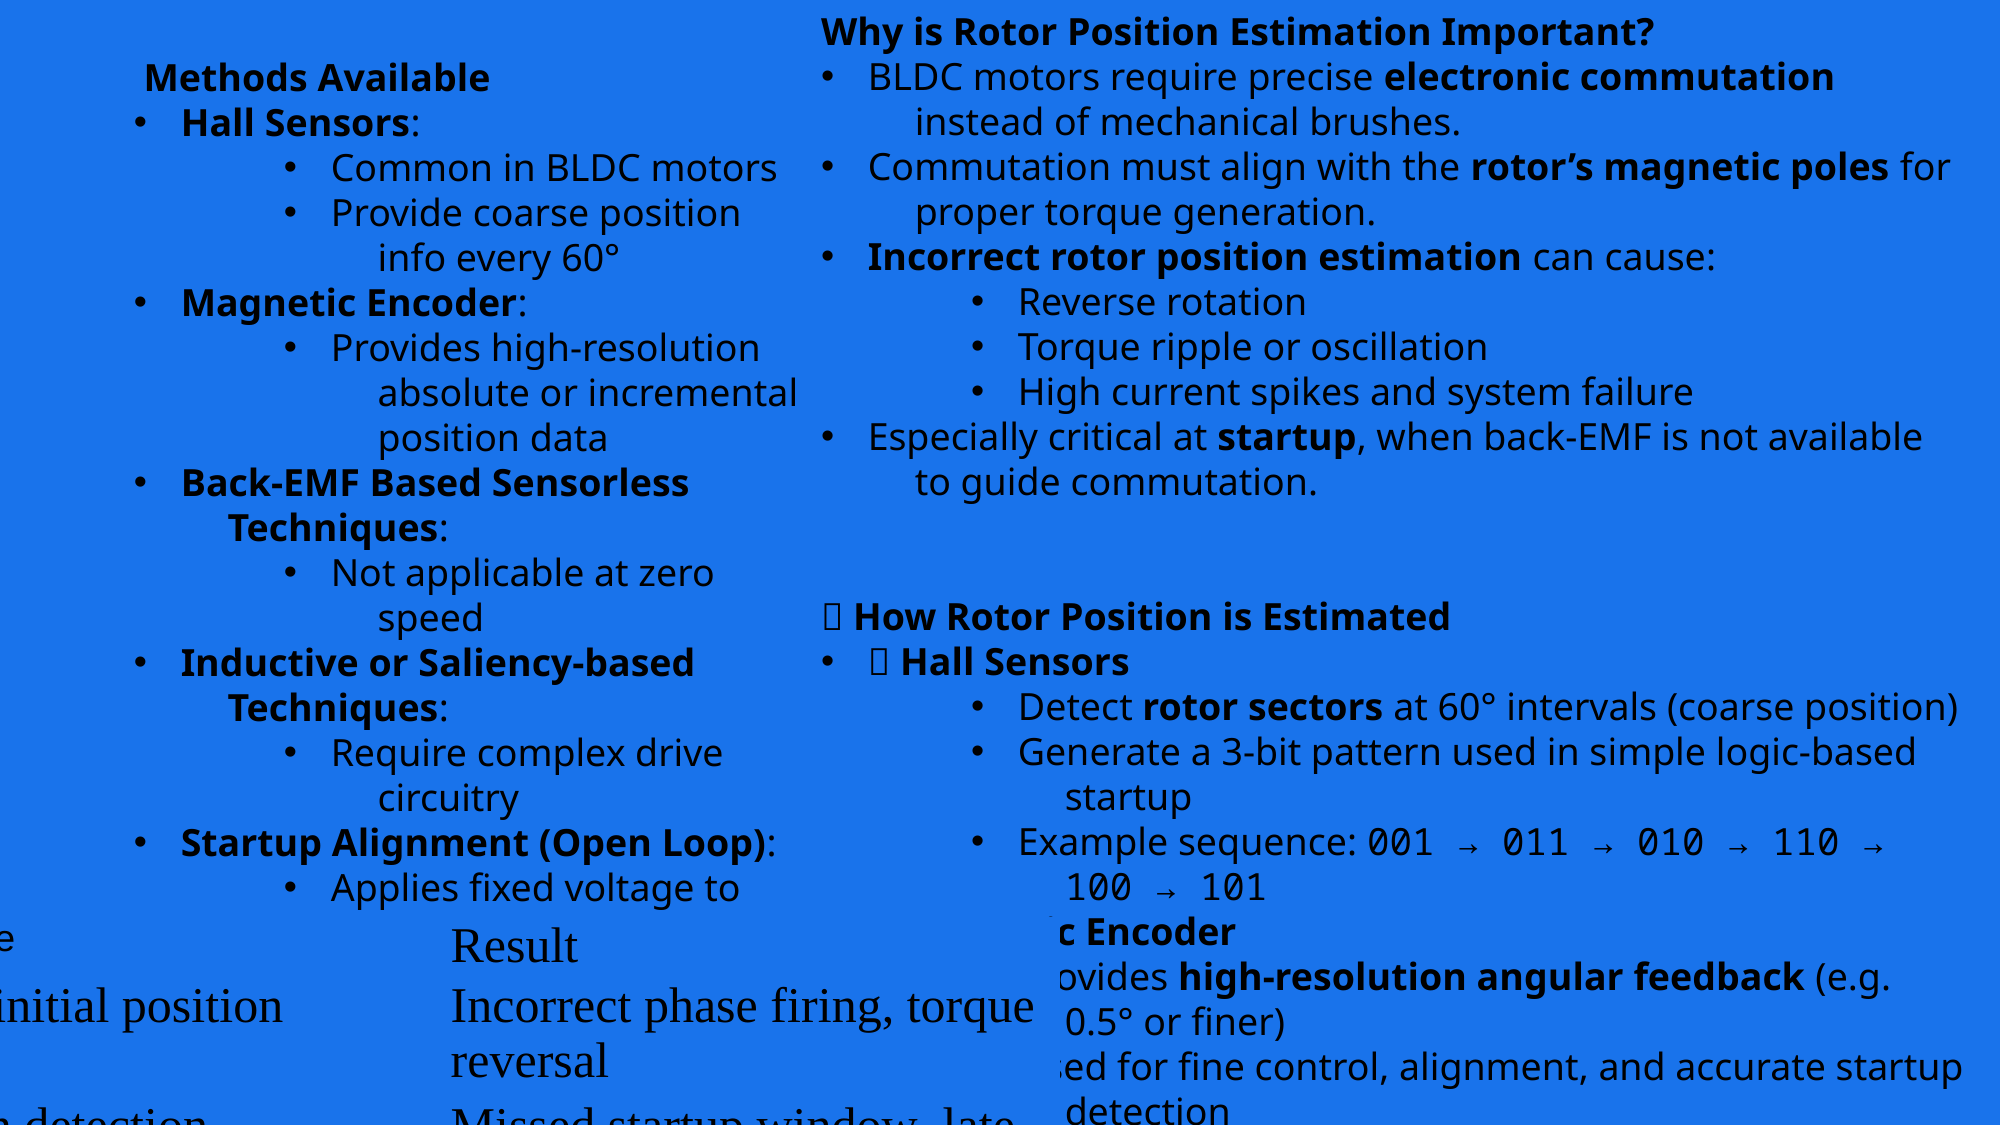

Why is Rotor Position Estimation Important?
BLDC motors require precise electronic commutation instead of mechanical brushes.
Commutation must align with the rotor’s magnetic poles for proper torque generation.
Incorrect rotor position estimation can cause:
Reverse rotation
Torque ripple or oscillation
High current spikes and system failure
Especially critical at startup, when back-EMF is not available to guide commutation.
🧪 How Rotor Position is Estimated
🔸 Hall Sensors
Detect rotor sectors at 60° intervals (coarse position)
Generate a 3-bit pattern used in simple logic-based startup
Example sequence: 001 → 011 → 010 → 110 → 100 → 101
🔸 Magnetic Encoder
Provides high-resolution angular feedback (e.g. 0.5° or finer)
Used for fine control, alignment, and accurate startup detection
🔸 Timing Analysis + Direction Detection
Measure clock cycles between Hall transitions
Helps infer rotor speed and direction before startup
Can be used for position interpolation
 Methods Available
Hall Sensors:
Common in BLDC motors
Provide coarse position info every 60°
Magnetic Encoder:
Provides high-resolution absolute or incremental position data
Back-EMF Based Sensorless Techniques:
Not applicable at zero speed
Inductive or Saliency-based Techniques:
Require complex drive circuitry
Startup Alignment (Open Loop):
Applies fixed voltage to align rotor
Not reliable under load
| Error Type | Result |
| --- | --- |
| Wrong initial position | Incorrect phase firing, torque reversal |
| Delay in detection | Missed startup window, late motor response |
| No position data | Inrush current, no startup, hardware damage |